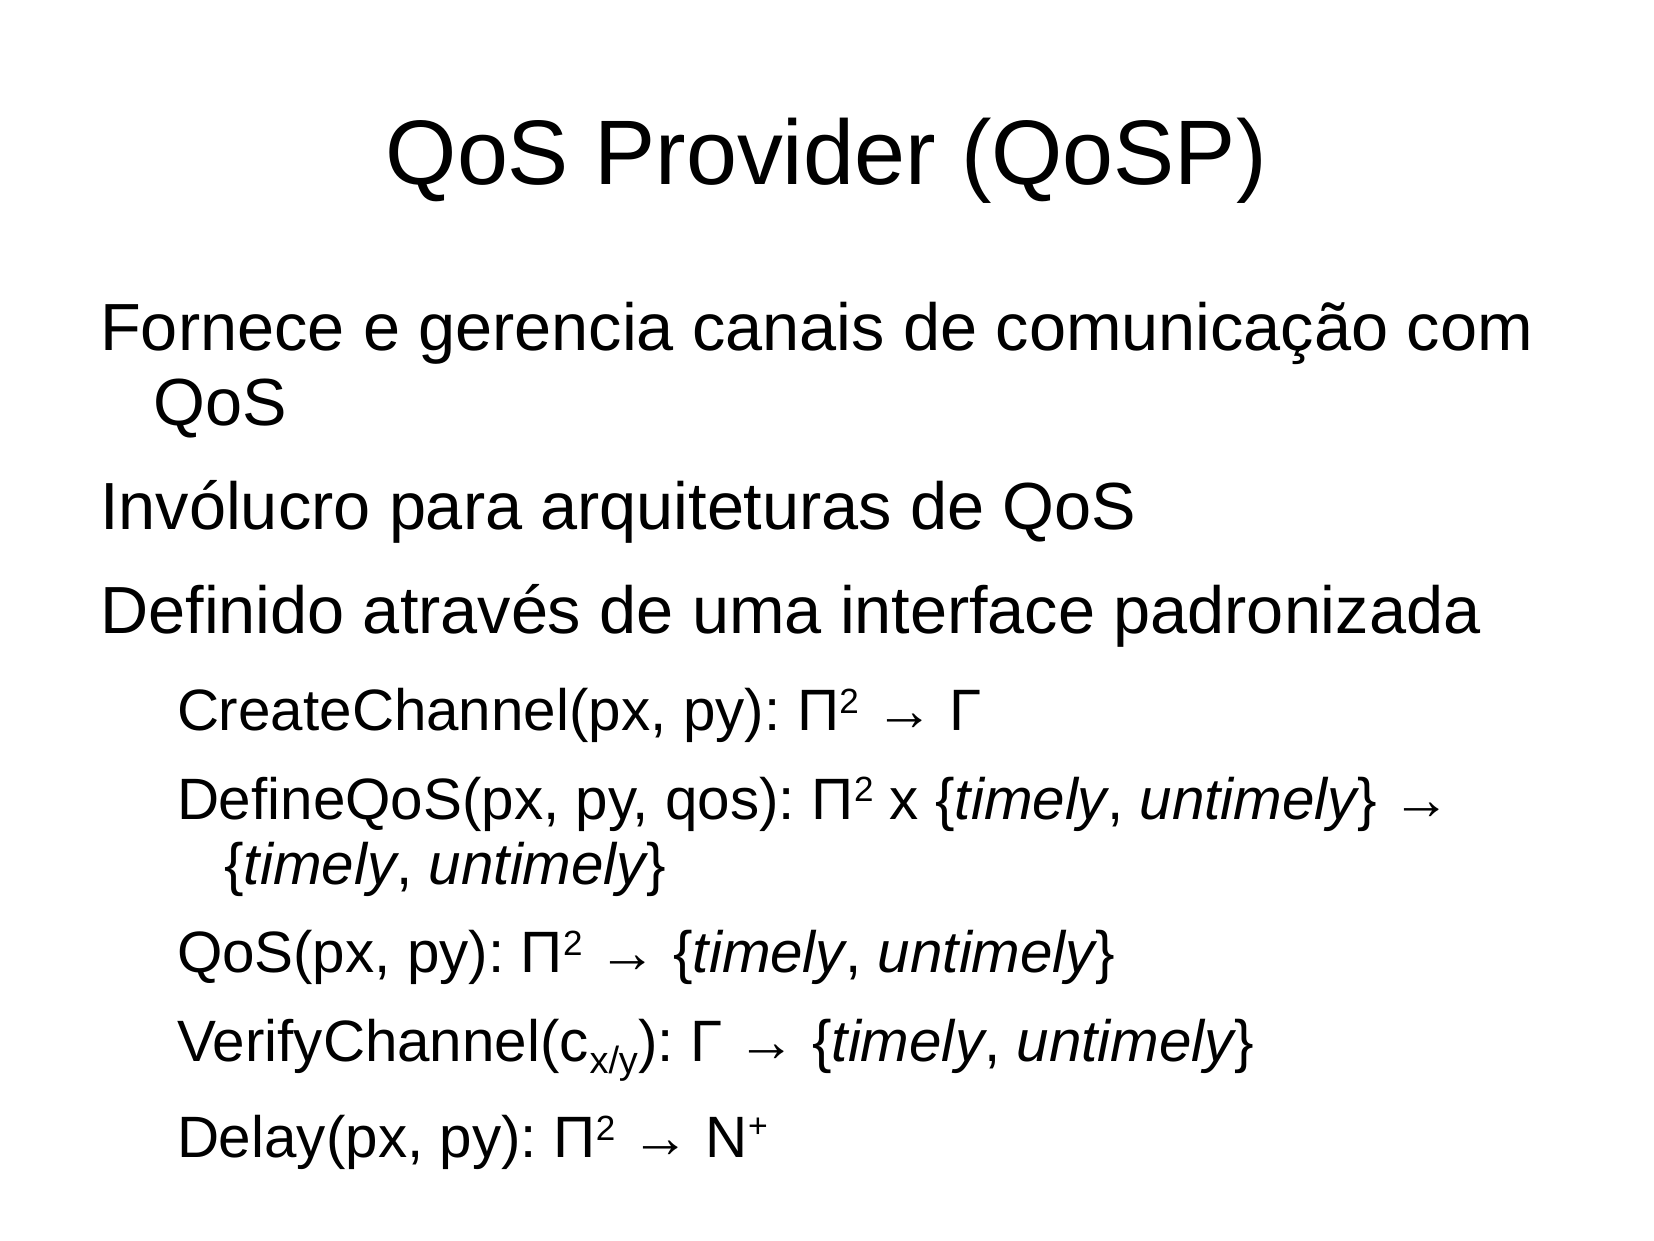

# QoS Provider (QoSP)
Fornece e gerencia canais de comunicação com QoS
Invólucro para arquiteturas de QoS
Definido através de uma interface padronizada
CreateChannel(px, py): Π2 → Г
DefineQoS(px, py, qos): Π2 x {timely, untimely} → {timely, untimely}
QoS(px, py): Π2 → {timely, untimely}
VerifyChannel(cx/y): Г → {timely, untimely}
Delay(px, py): Π2 → N+